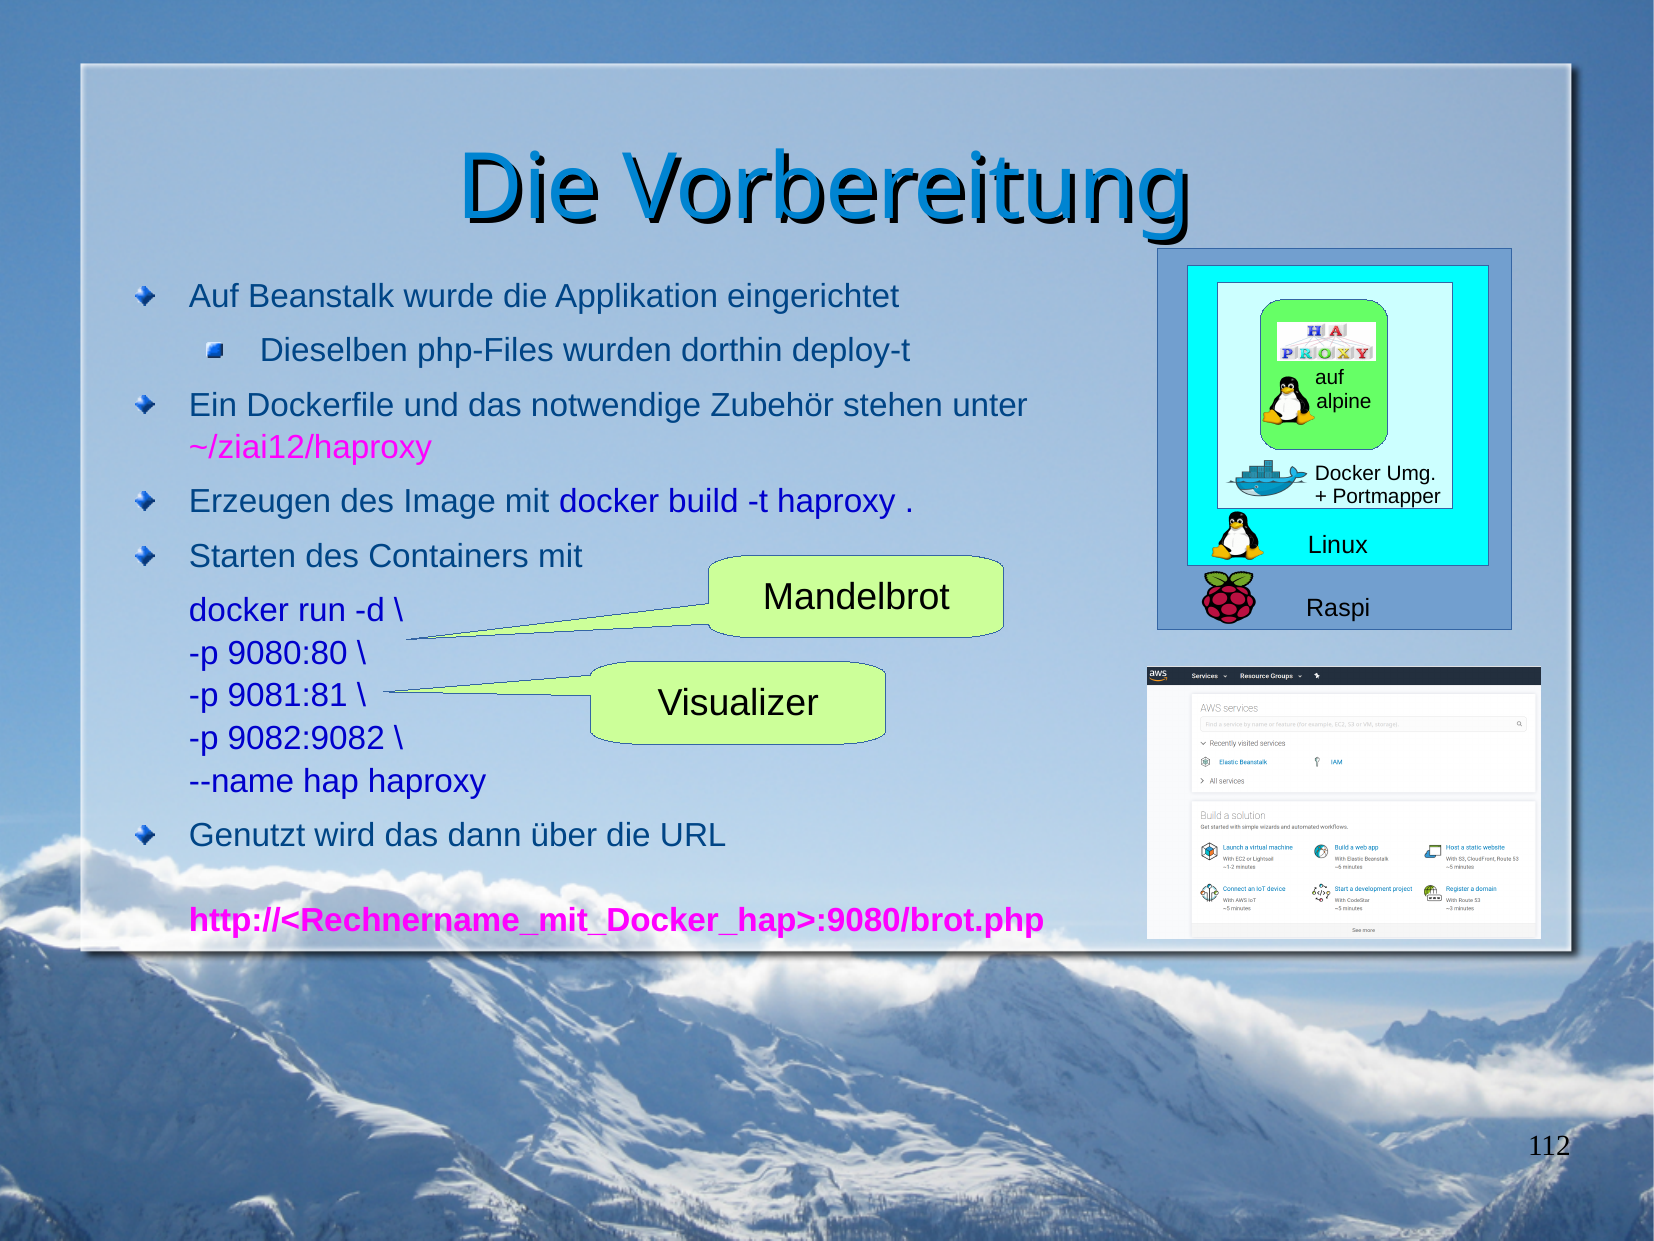

# Die Vorbereitung
 Raspi
Linux
Auf Beanstalk wurde die Applikation eingerichtet
Dieselben php-Files wurden dorthin deploy-t
Ein Dockerfile und das notwendige Zubehör stehen unter ~/ziai12/haproxy
Erzeugen des Image mit docker build -t haproxy .
Starten des Containers mit
docker run -d \
-p 9080:80 \
-p 9081:81 \
-p 9082:9082 \
--name hap haproxy
Genutzt wird das dann über die URL
 			 	 	http://<Rechnername_mit_Docker_hap>:9080/brot.php
 auf
 alpine
Docker Umg.
+ Portmapper
Mandelbrot
Visualizer
112